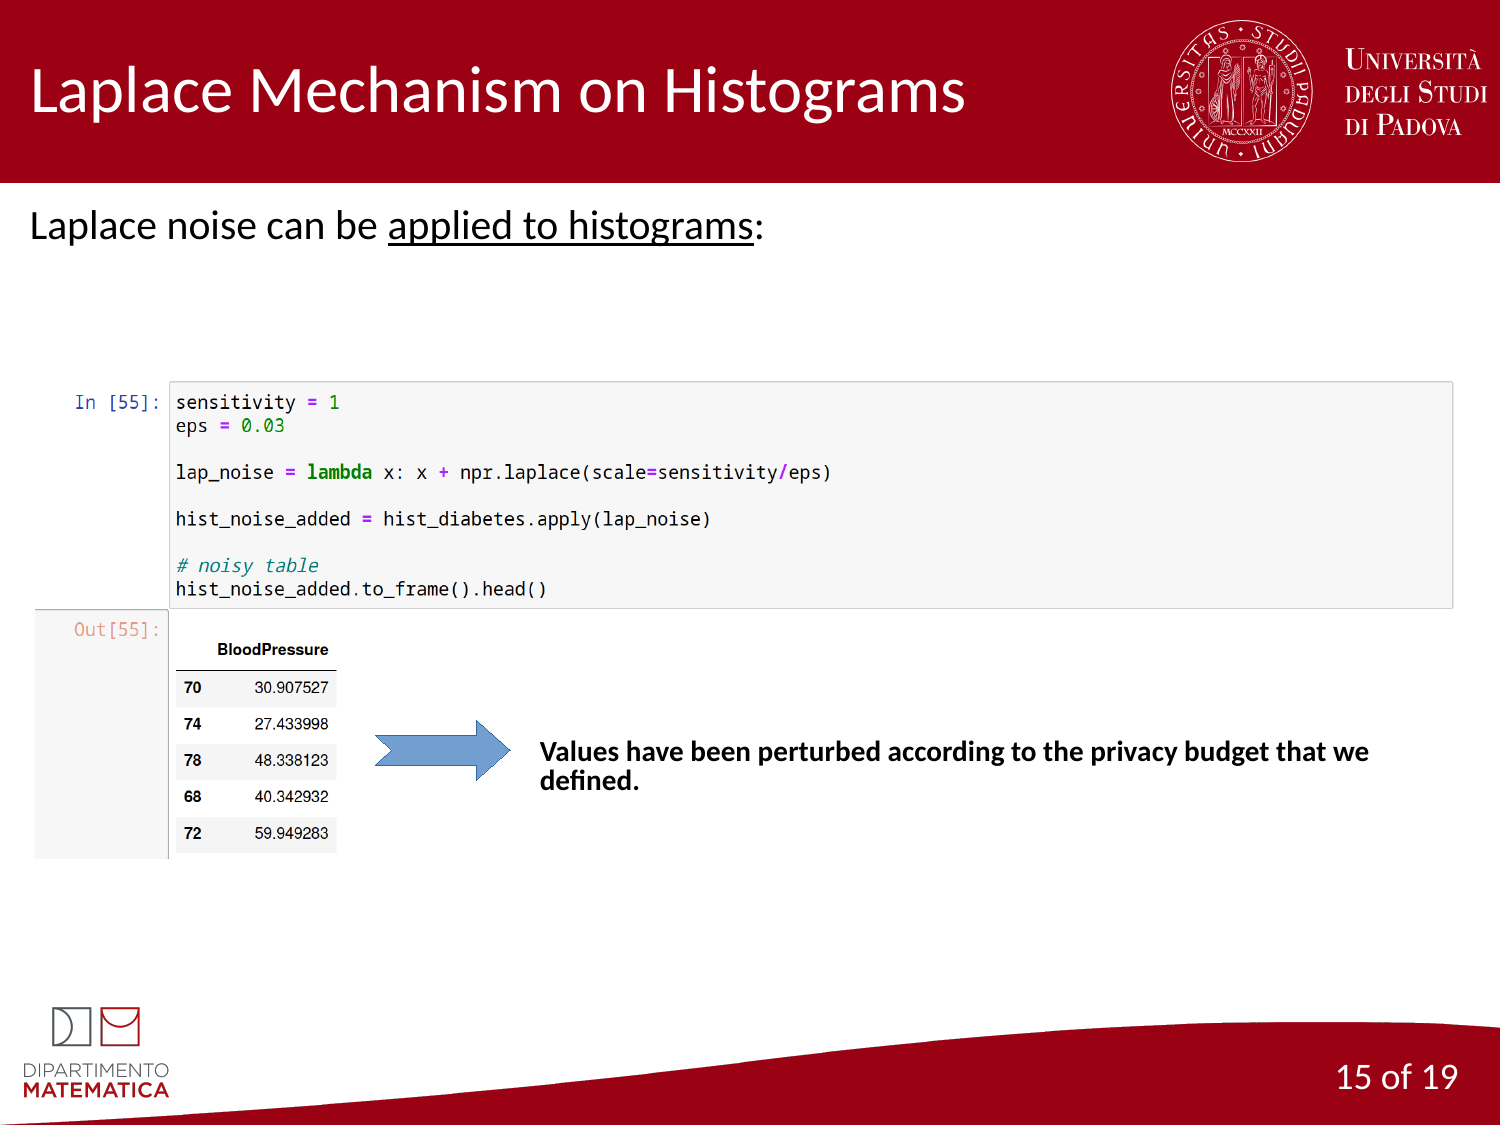

# Laplace Mechanism on Histograms
Laplace noise can be applied to histograms:
Values have been perturbed according to the privacy budget that we defined.
 of 19